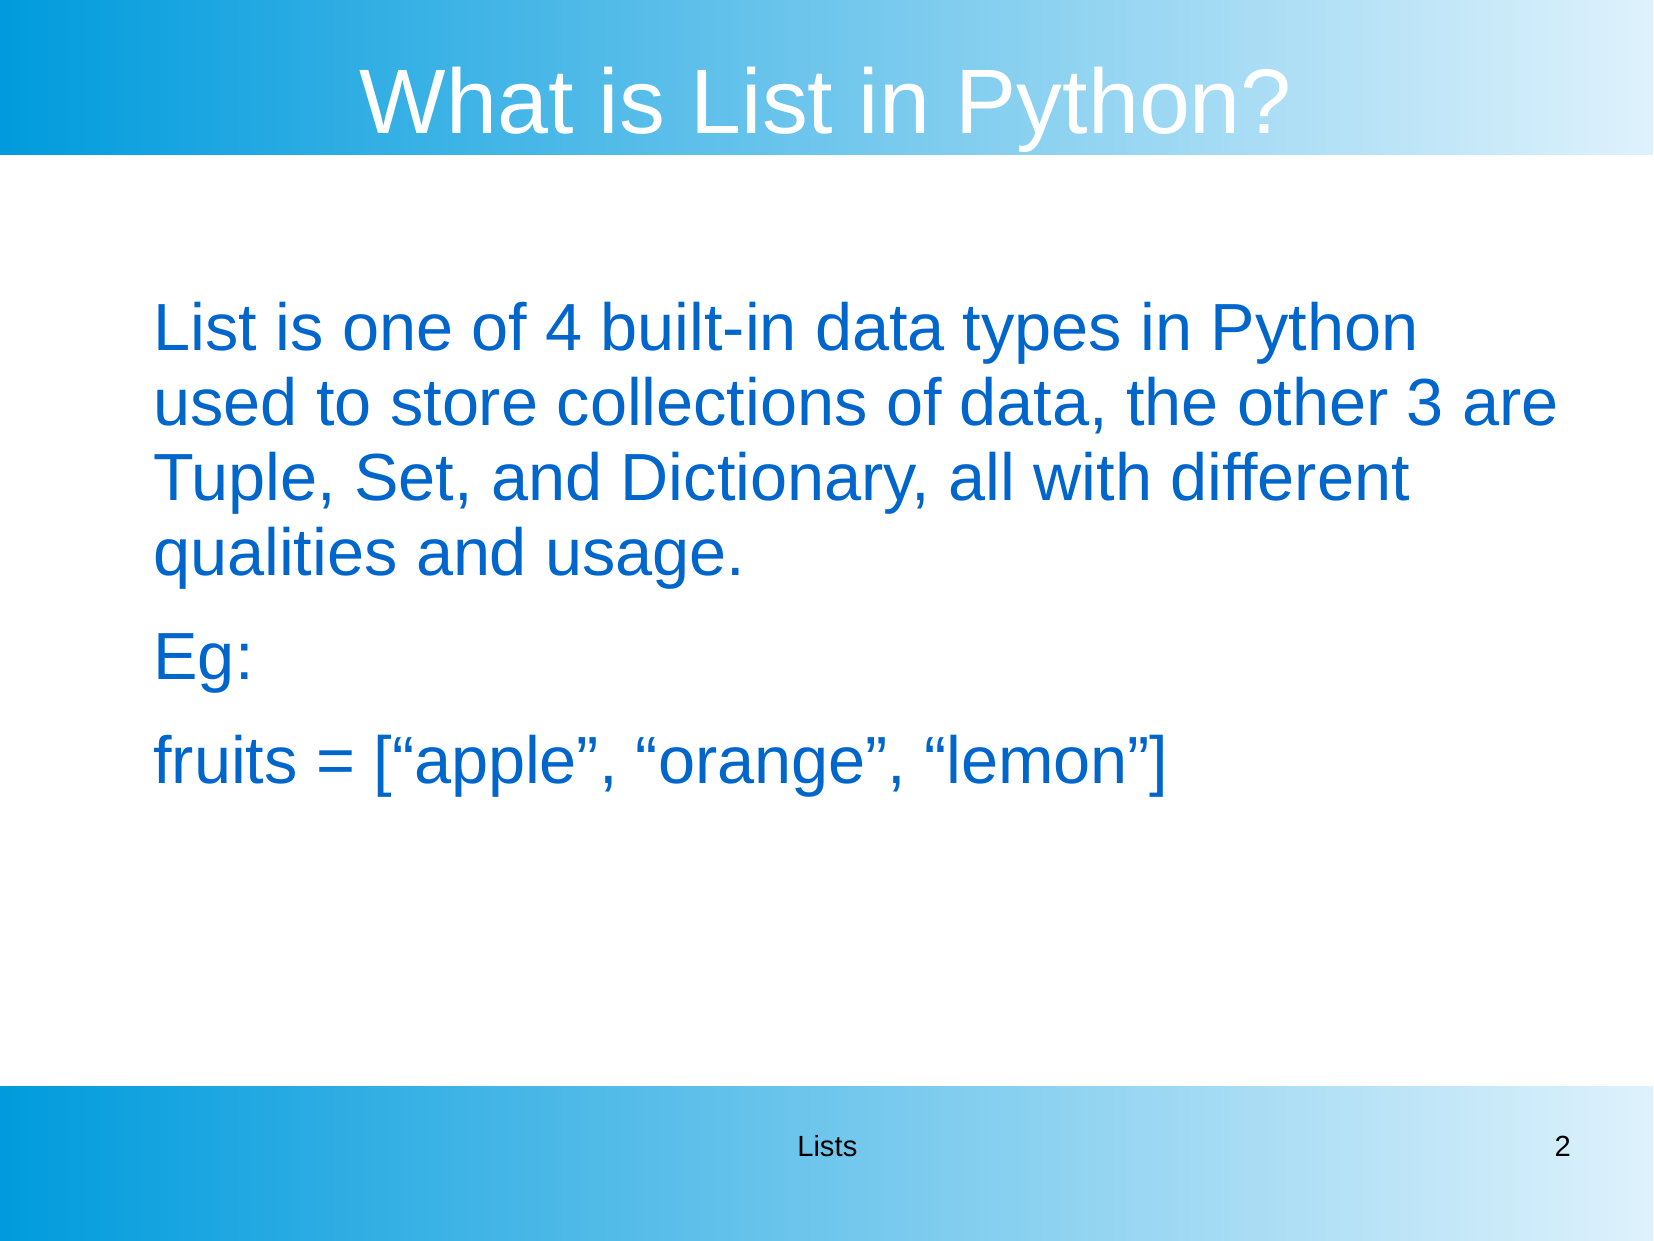

# What is List in Python?
List is one of 4 built-in data types in Python used to store collections of data, the other 3 are Tuple, Set, and Dictionary, all with different qualities and usage.
Eg:
fruits = [“apple”, “orange”, “lemon”]
Lists
2